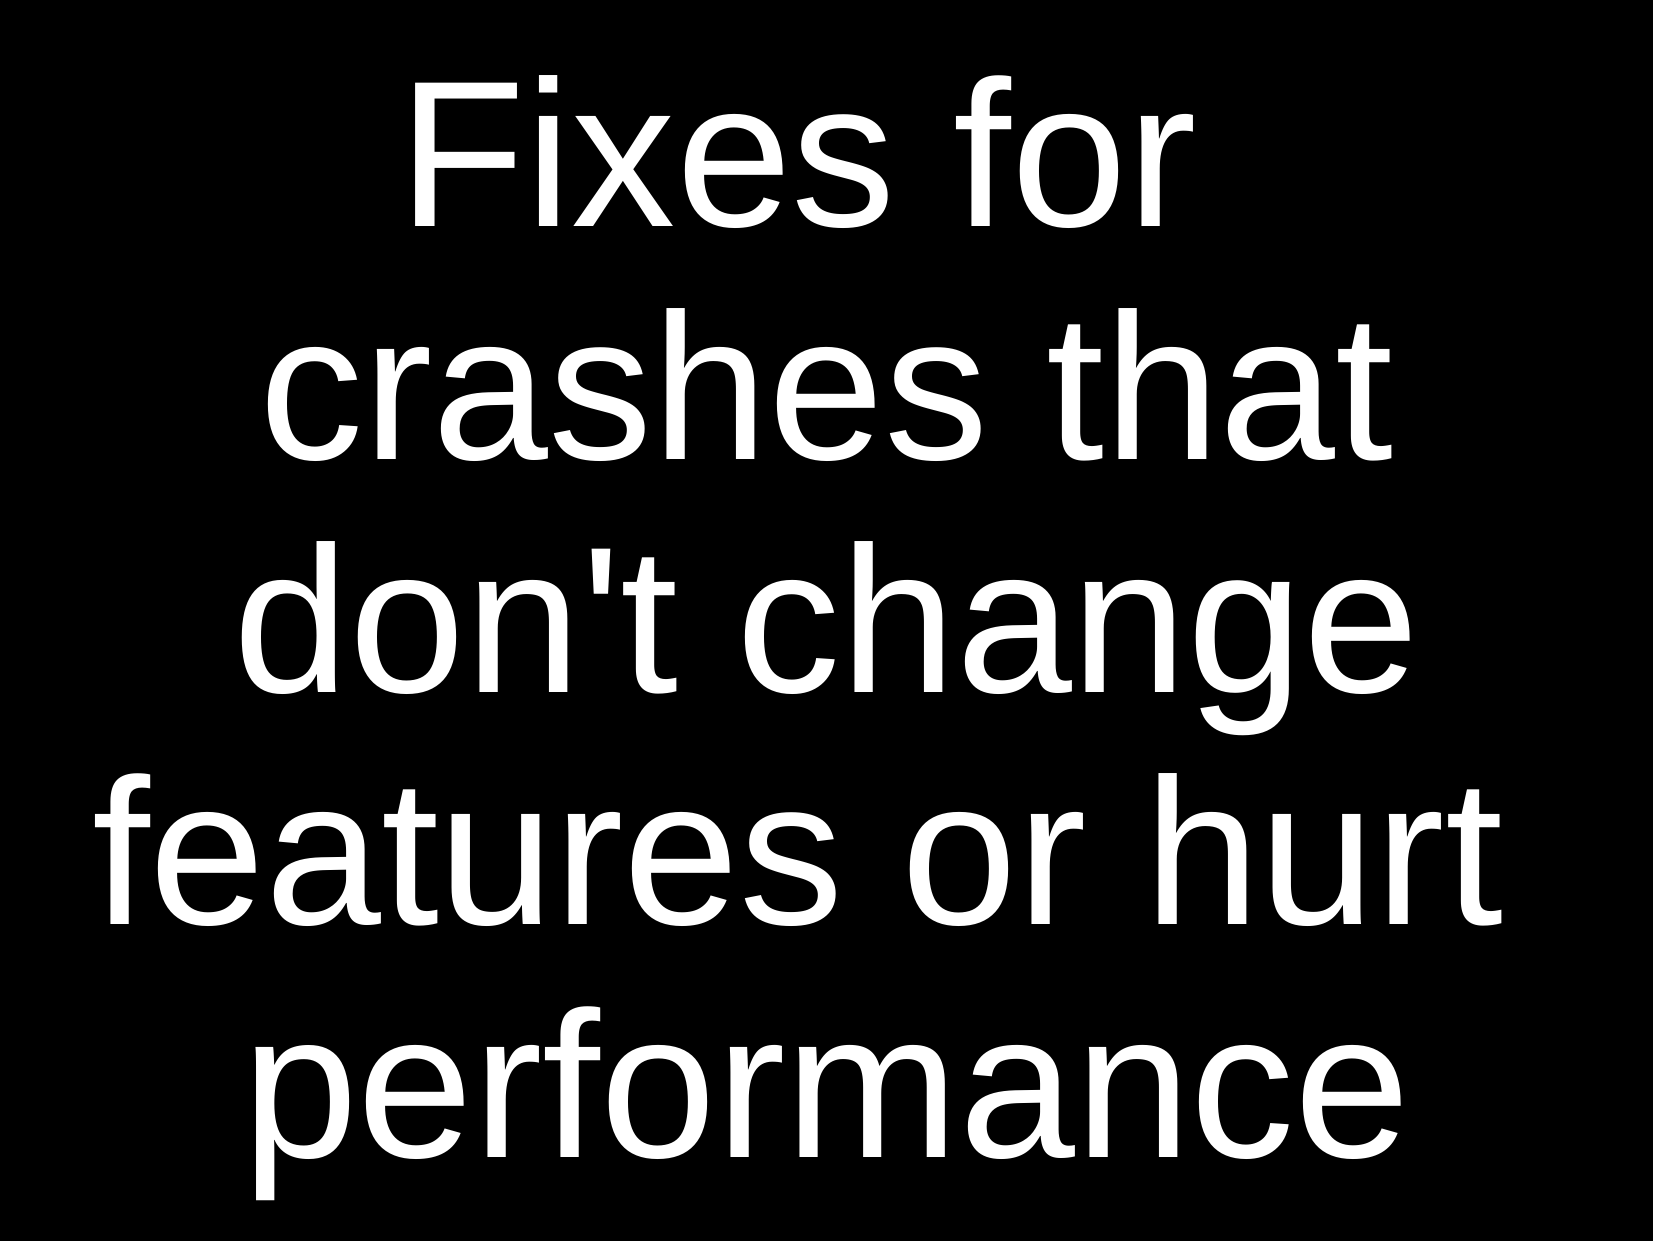

# Fixes for crashes that don't change features or hurt performance